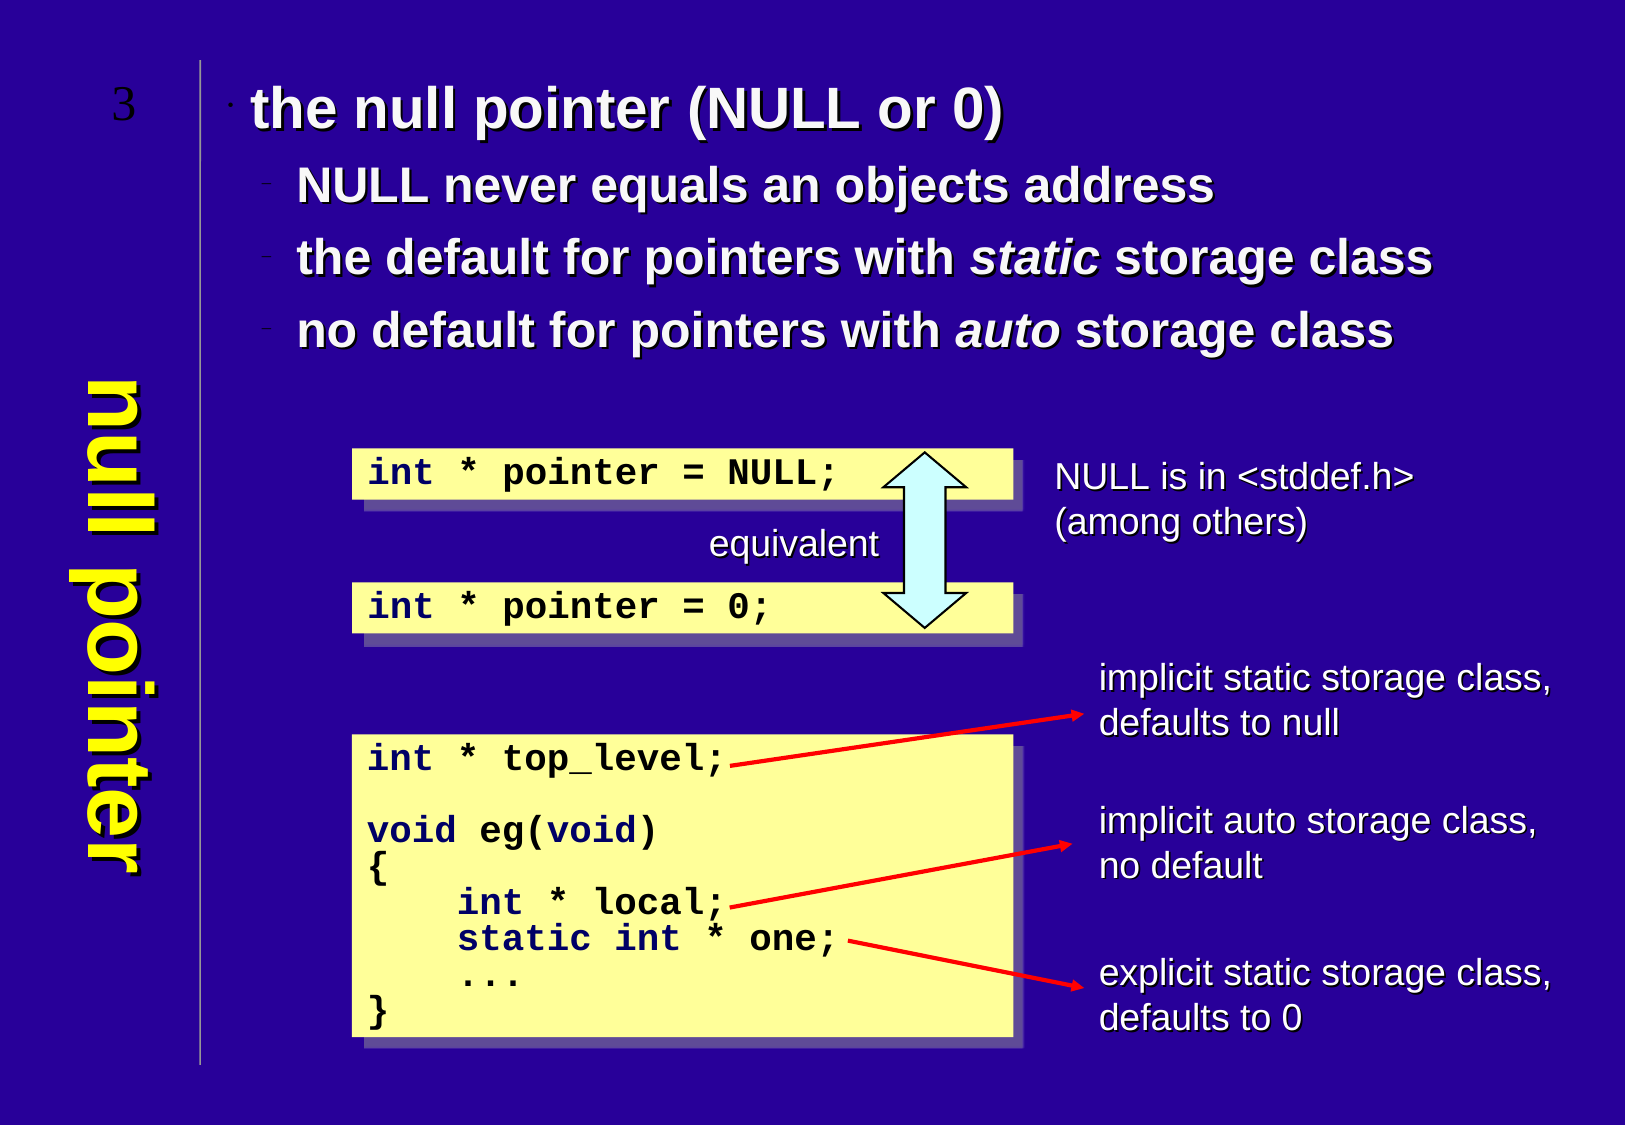

3
 the null pointer (NULL or 0)
NULL never equals an objects address
the default for pointers with static storage class
no default for pointers with auto storage class
# null pointer
NULL is in <stddef.h>
(among others)
int * pointer = NULL;
equivalent
int * pointer = 0;
implicit static storage class,
defaults to null
int * top_level;
void eg(void)
{
 int * local;
 static int * one;
 ...
}
implicit auto storage class,
no default
explicit static storage class,
defaults to 0